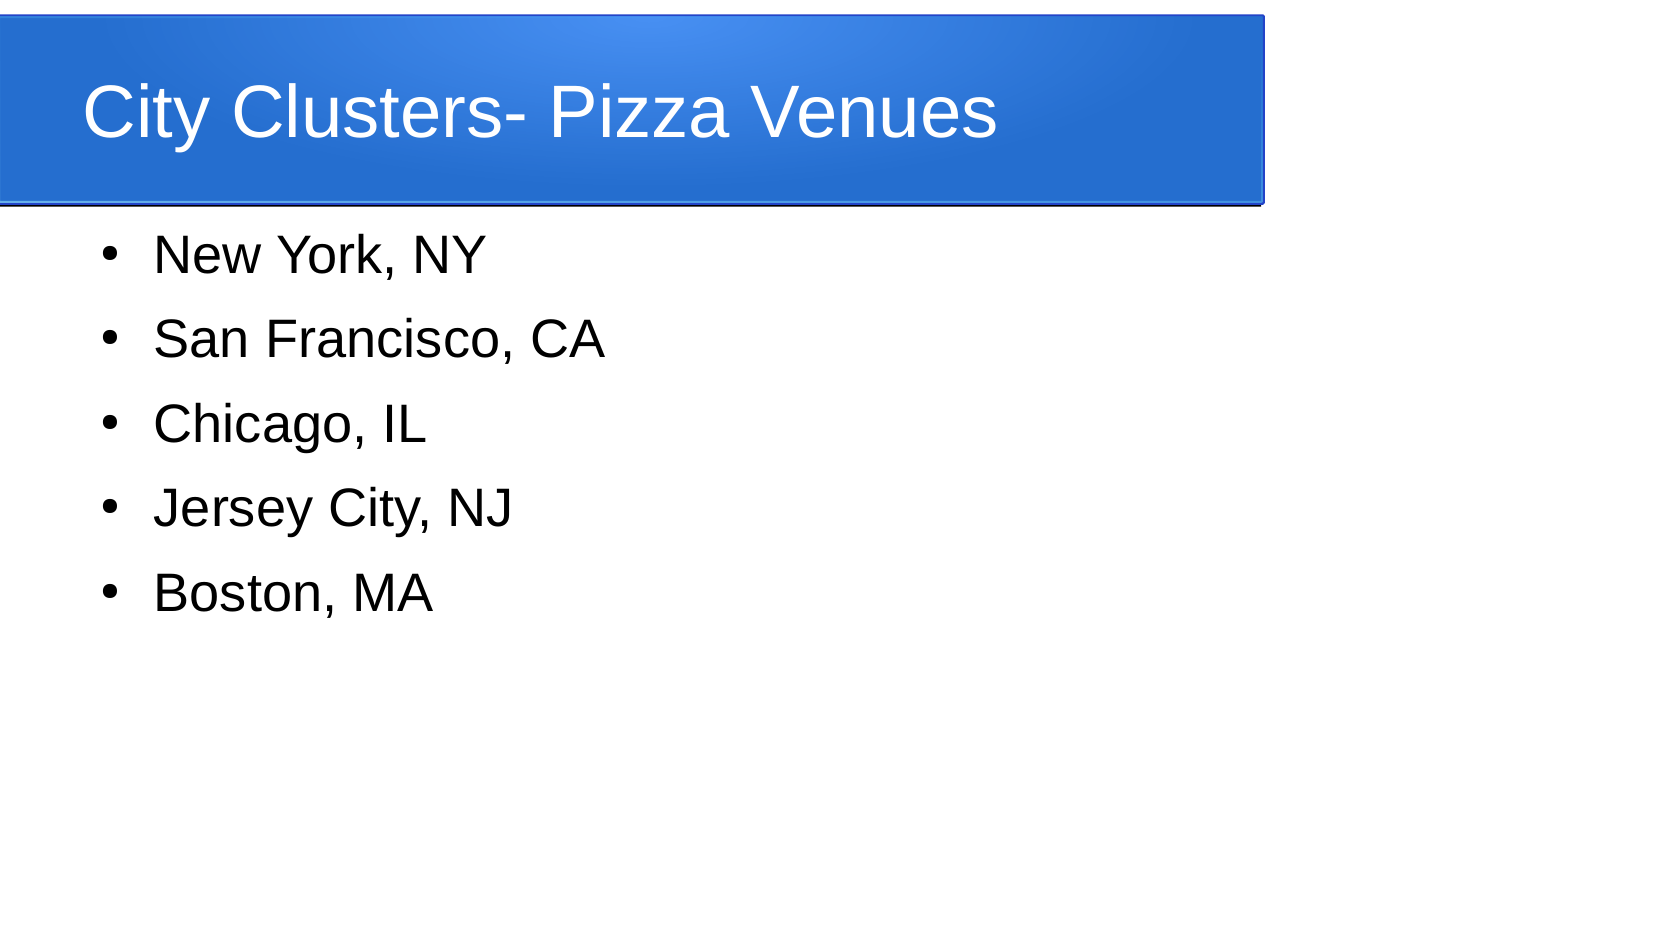

# City Clusters- Pizza Venues
New York, NY
San Francisco, CA
Chicago, IL
Jersey City, NJ
Boston, MA